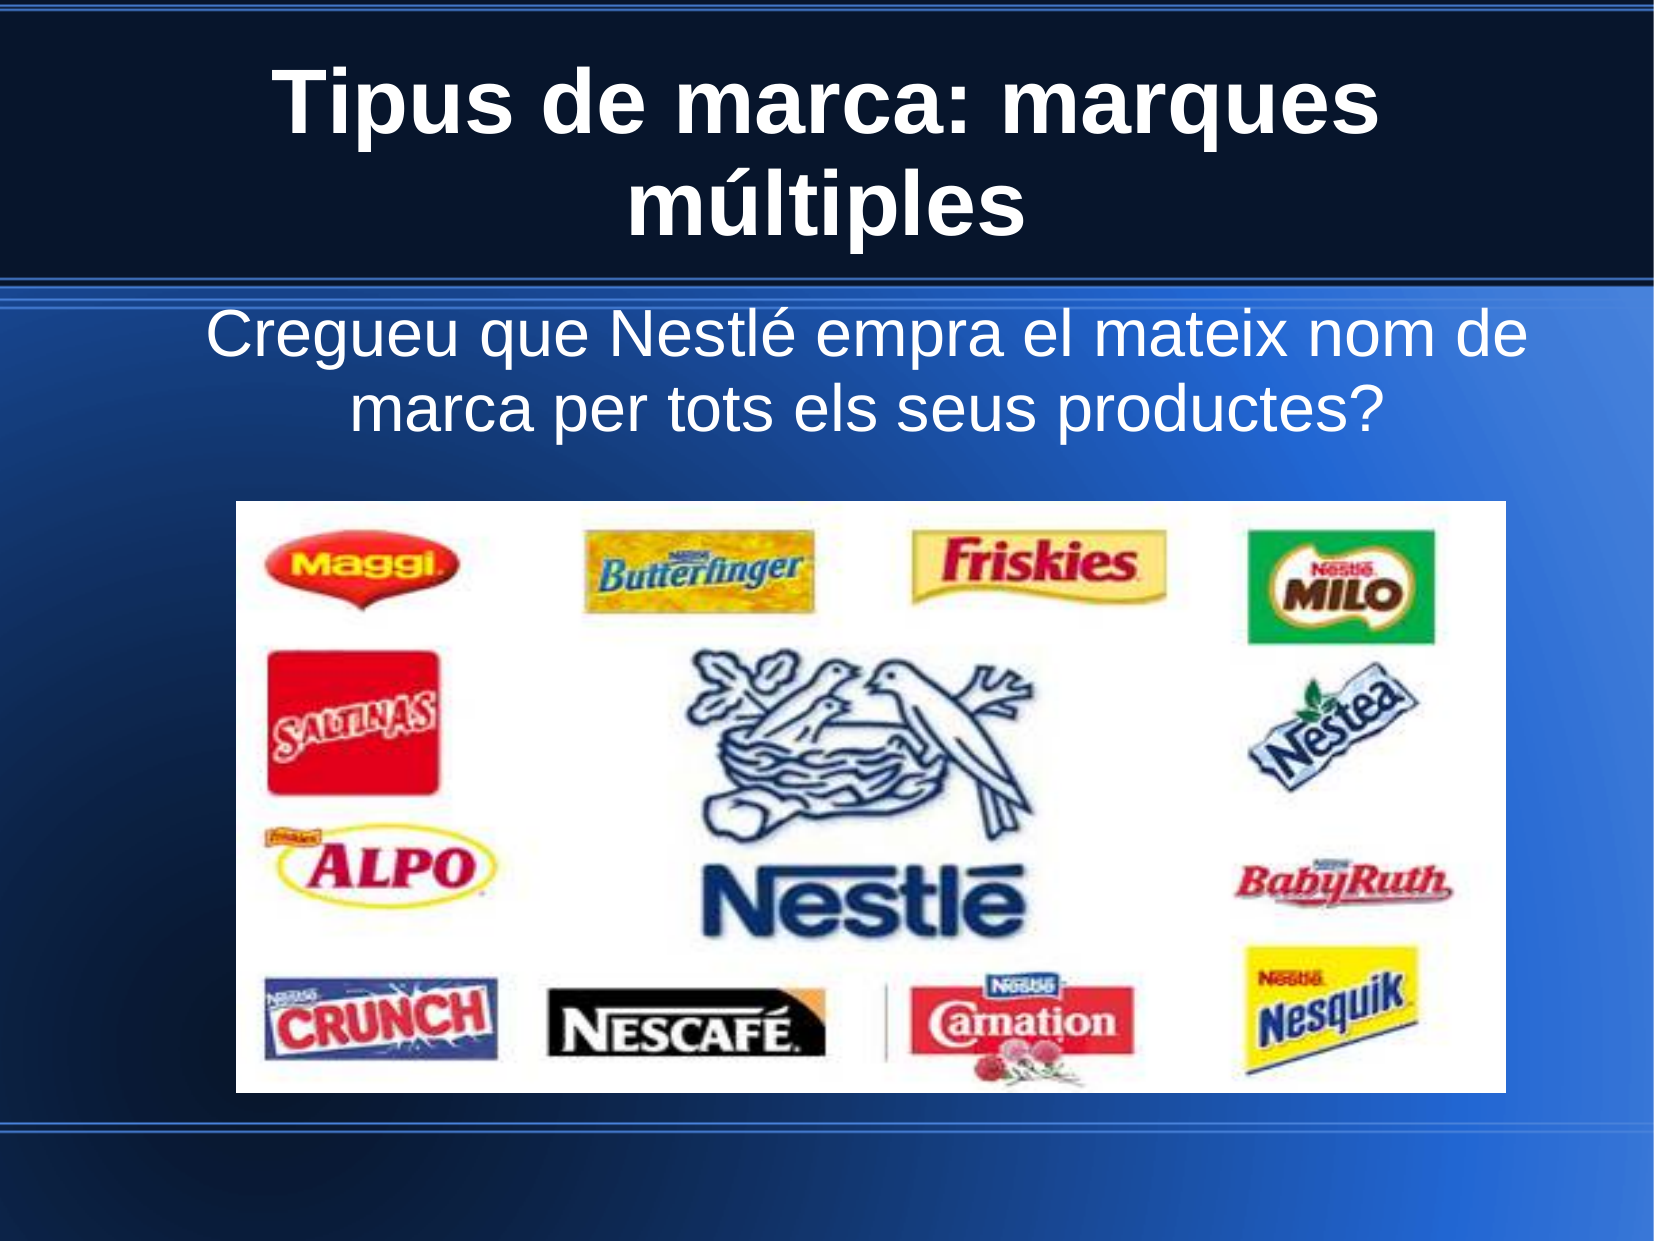

# Tipus de marca: marques múltiples
Cregueu que Nestlé empra el mateix nom de marca per tots els seus productes?